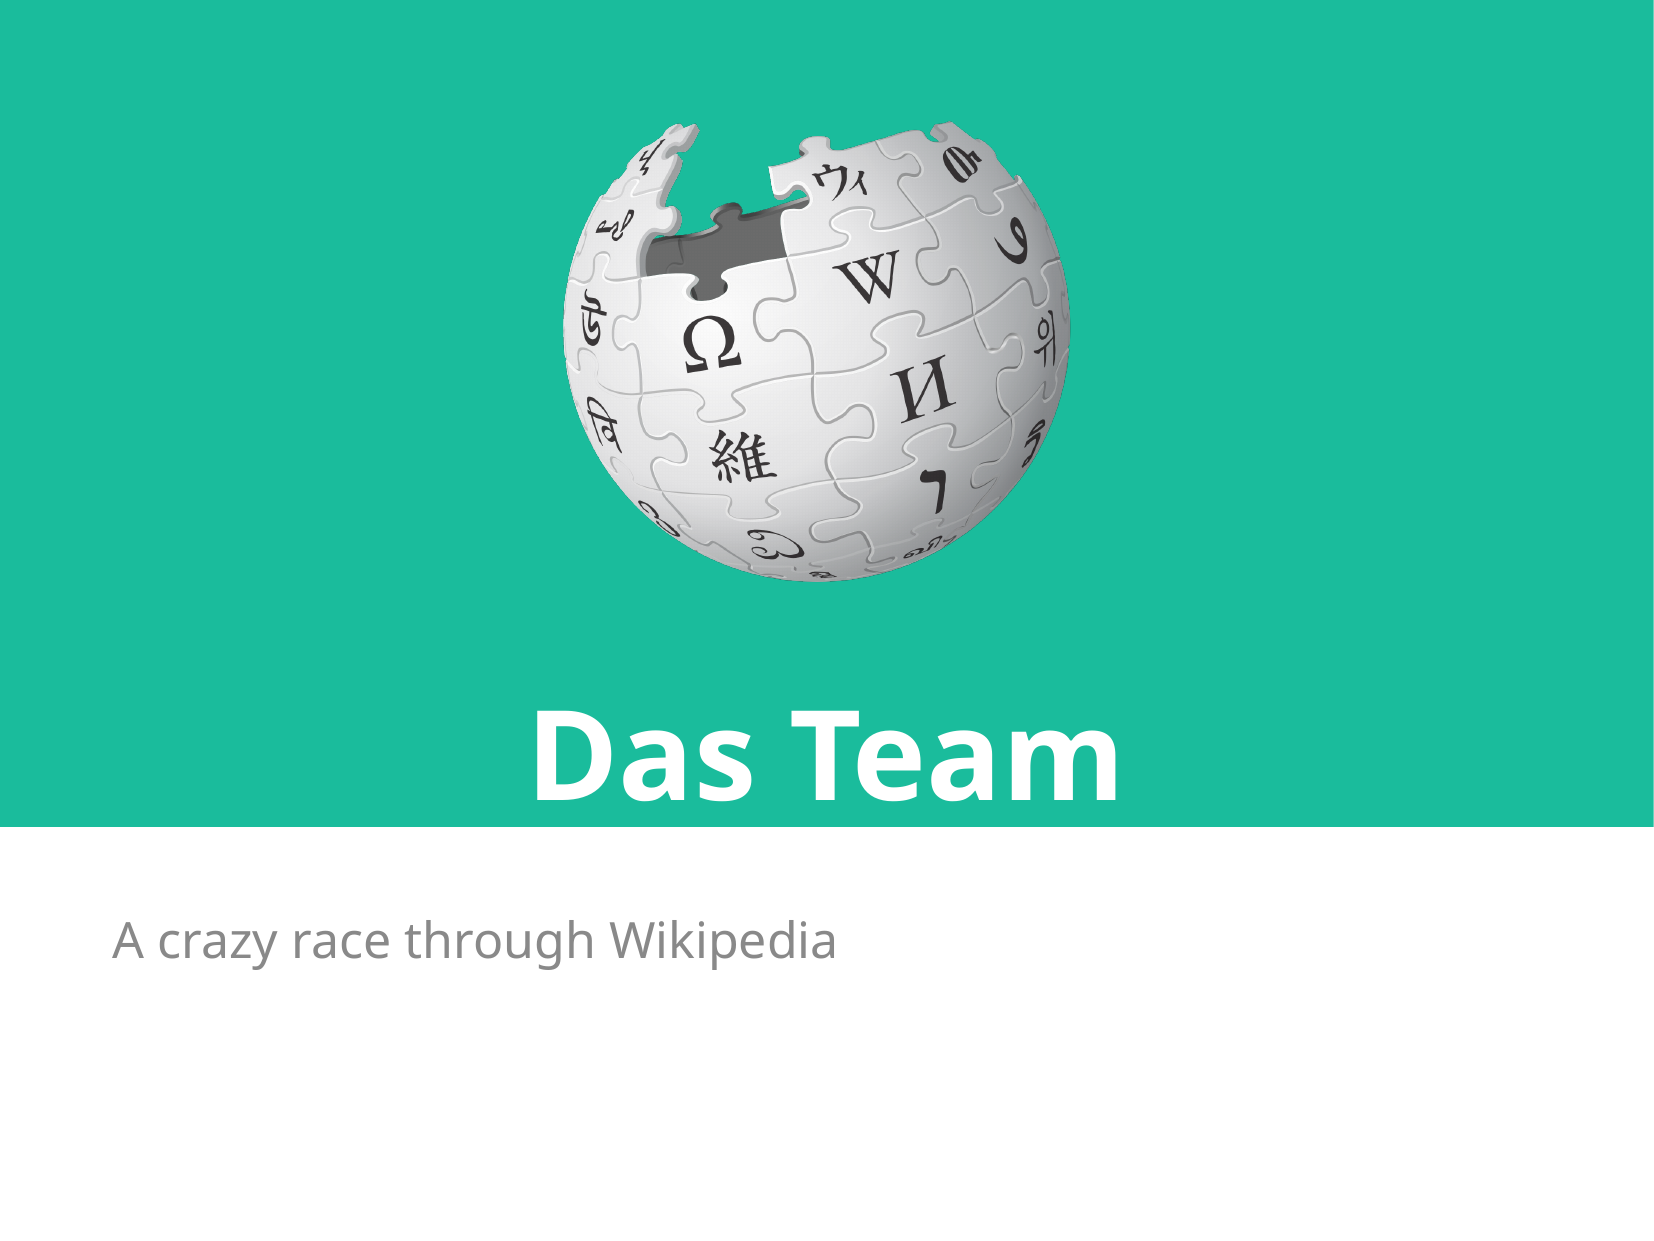

# Das Team
A crazy race through Wikipedia